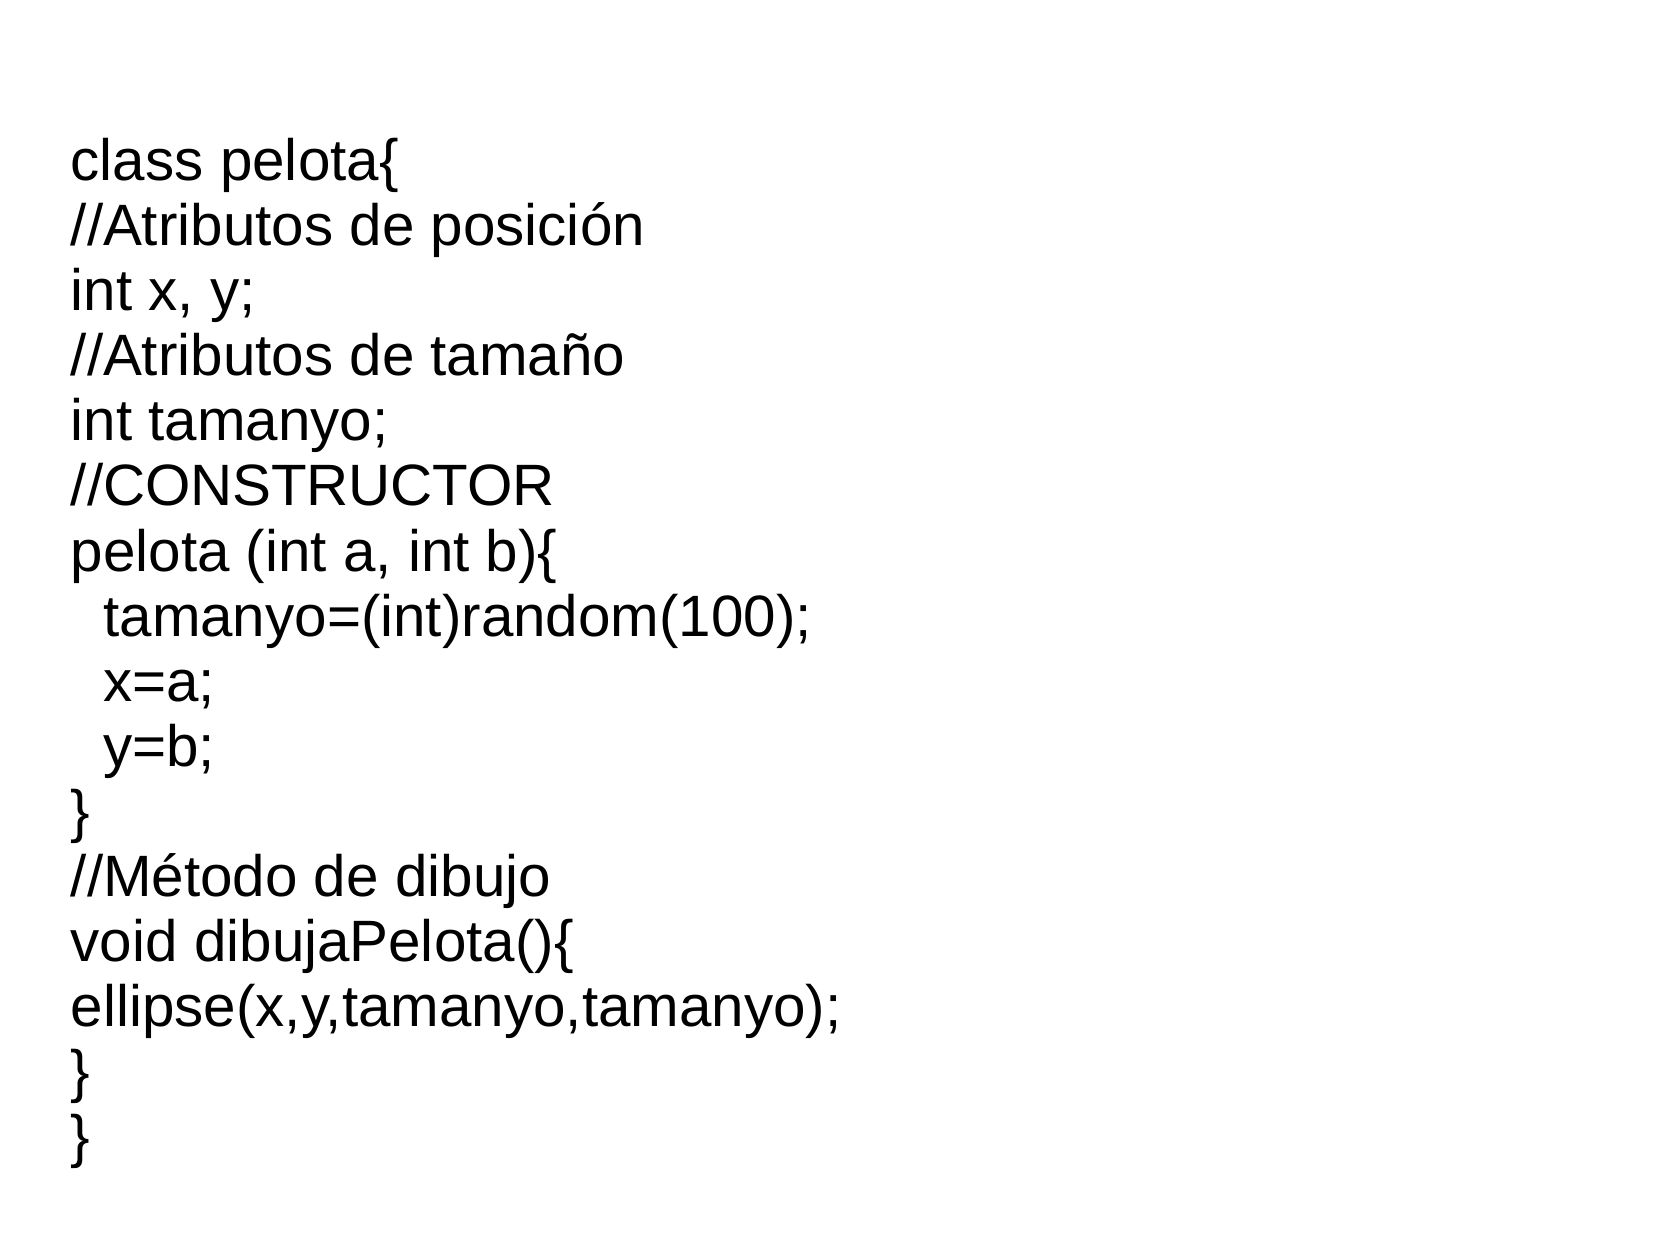

# class pelota{
//Atributos de posición
int x, y;
//Atributos de tamaño
int tamanyo;
//CONSTRUCTOR
pelota (int a, int b){
 tamanyo=(int)random(100);
 x=a;
 y=b;
}
//Método de dibujo
void dibujaPelota(){
ellipse(x,y,tamanyo,tamanyo);
}
}